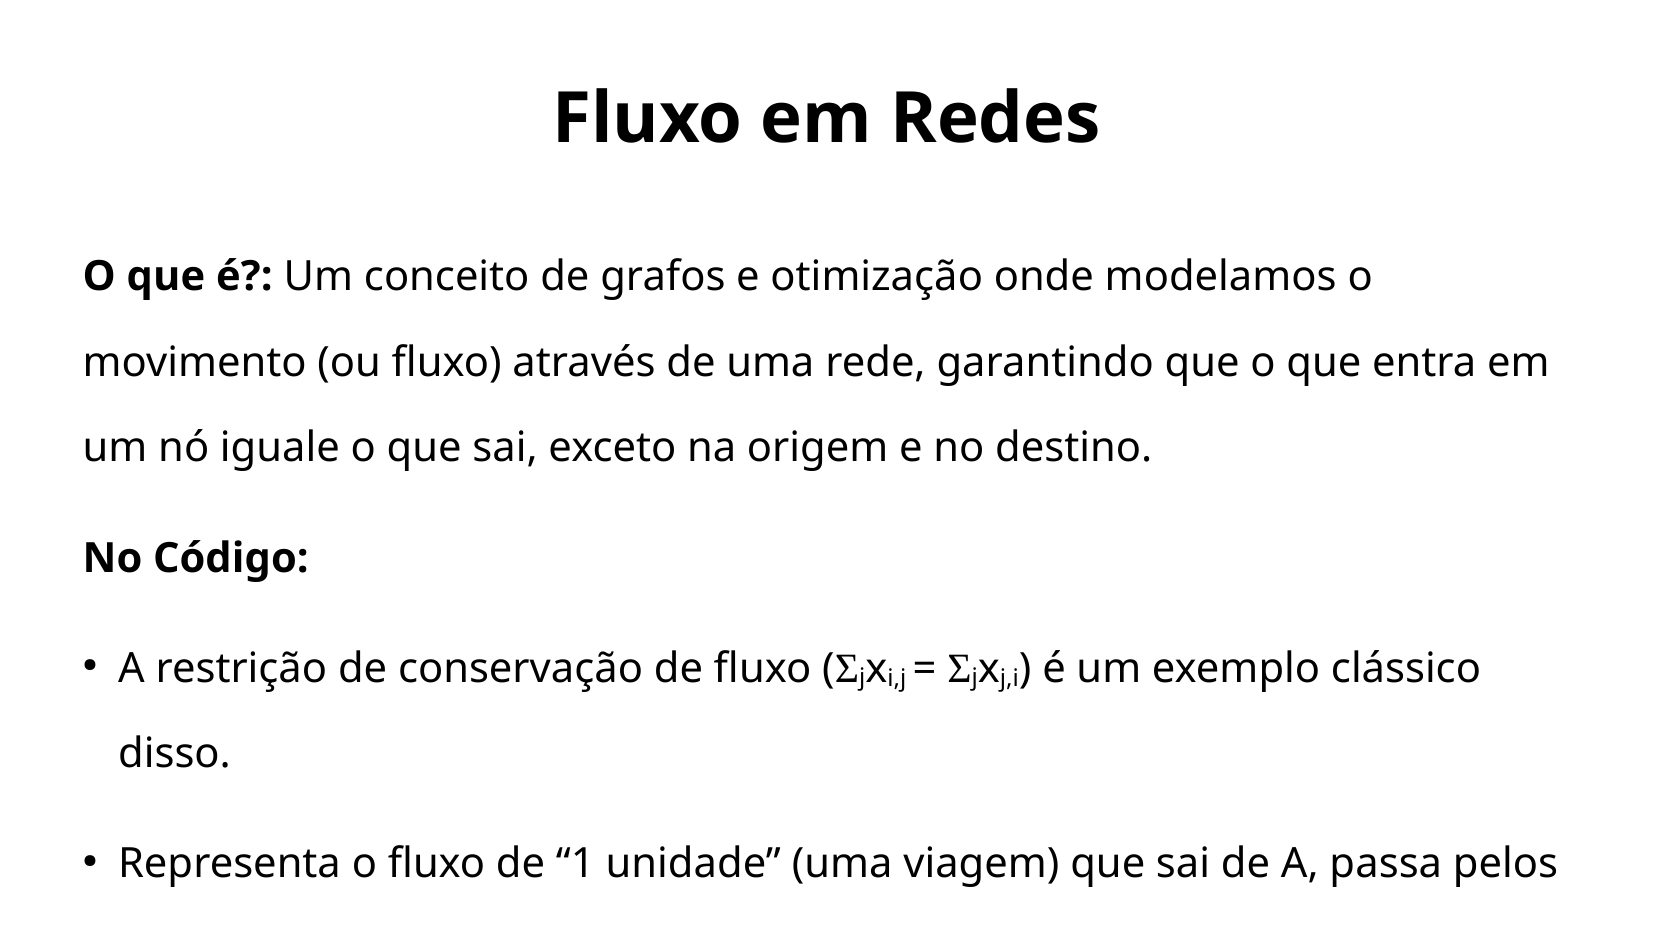

# Fluxo em Redes
O que é?: Um conceito de grafos e otimização onde modelamos o movimento (ou fluxo) através de uma rede, garantindo que o que entra em um nó iguale o que sai, exceto na origem e no destino.
No Código:
A restrição de conservação de fluxo (Σjxi,j = Σjxj,i​) é um exemplo clássico disso.
Representa o fluxo de “1 unidade” (uma viagem) que sai de A, passa pelos pontos intermediários e chega em B, sem se perder ou se acumular.